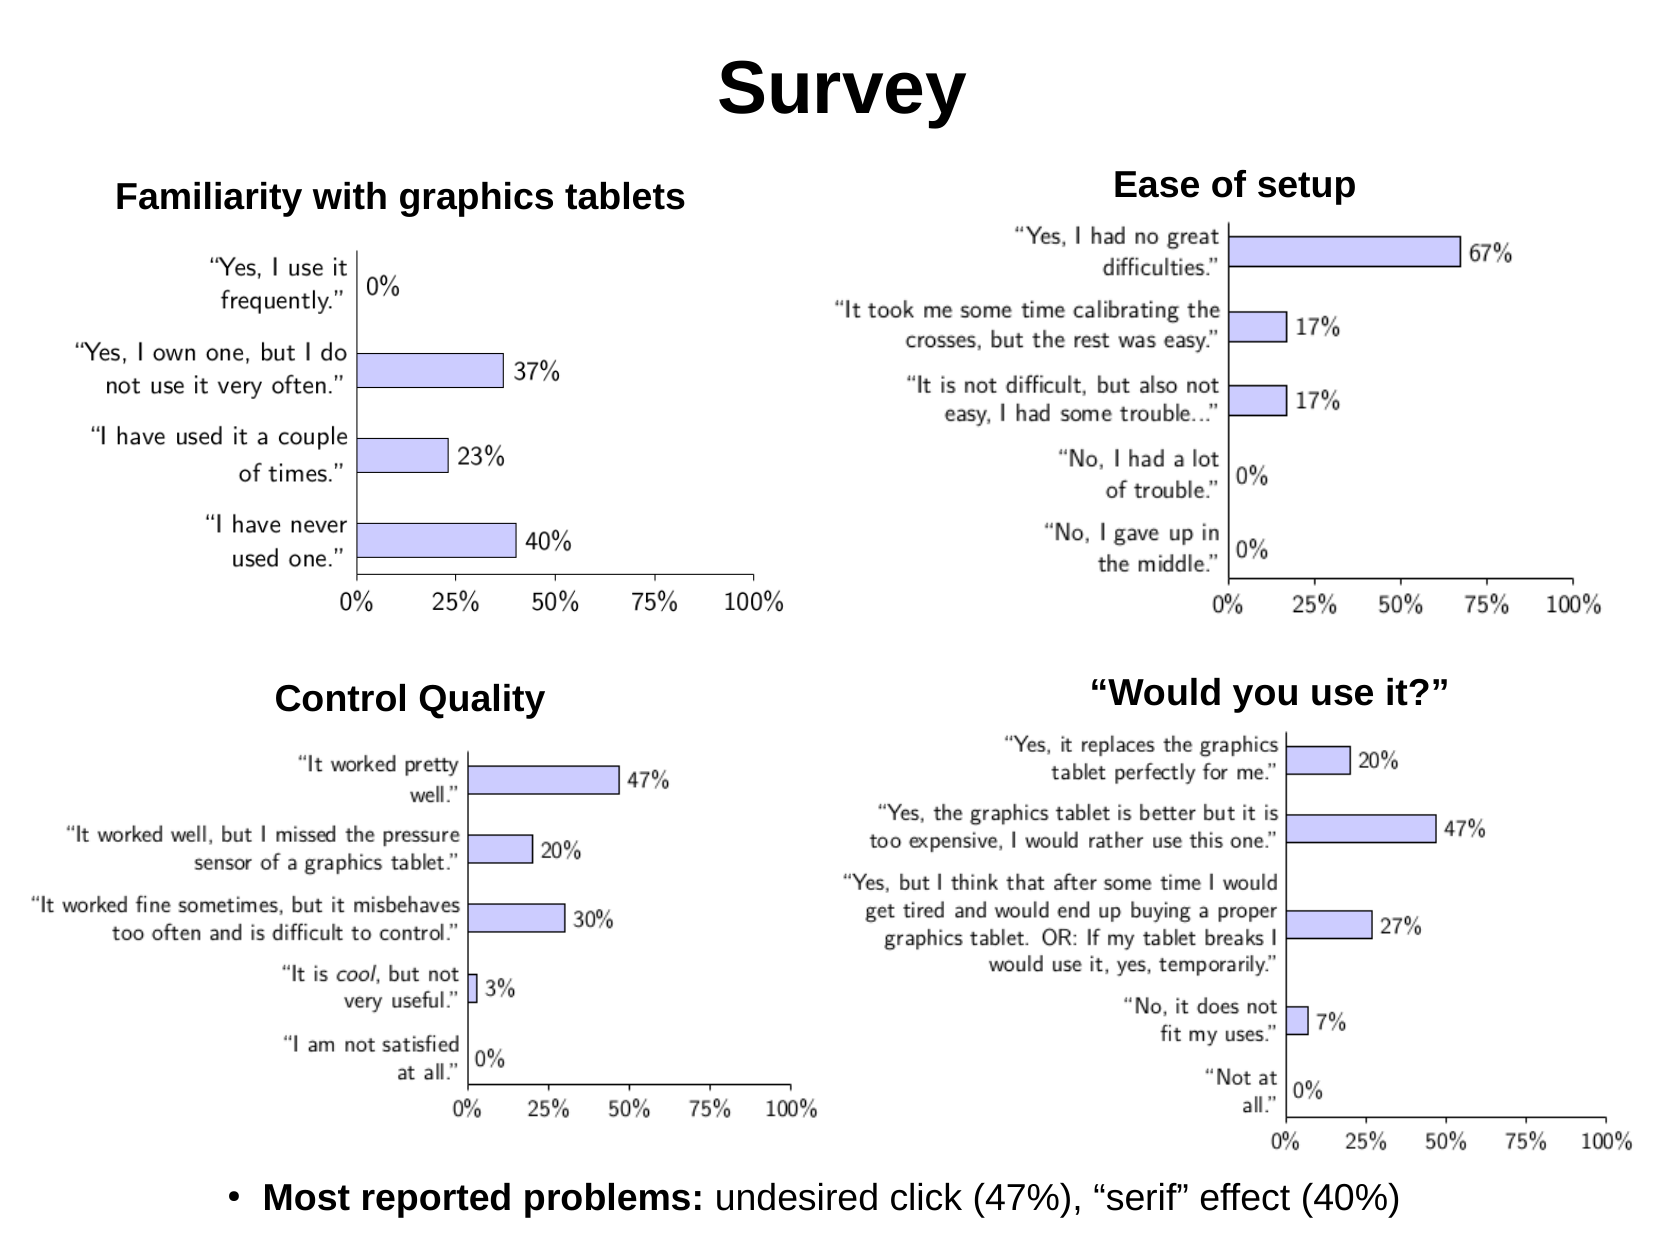

Survey
Ease of setup
Familiarity with graphics tablets
“Would you use it?”
Control Quality
Most reported problems: undesired click (47%), “serif” effect (40%)